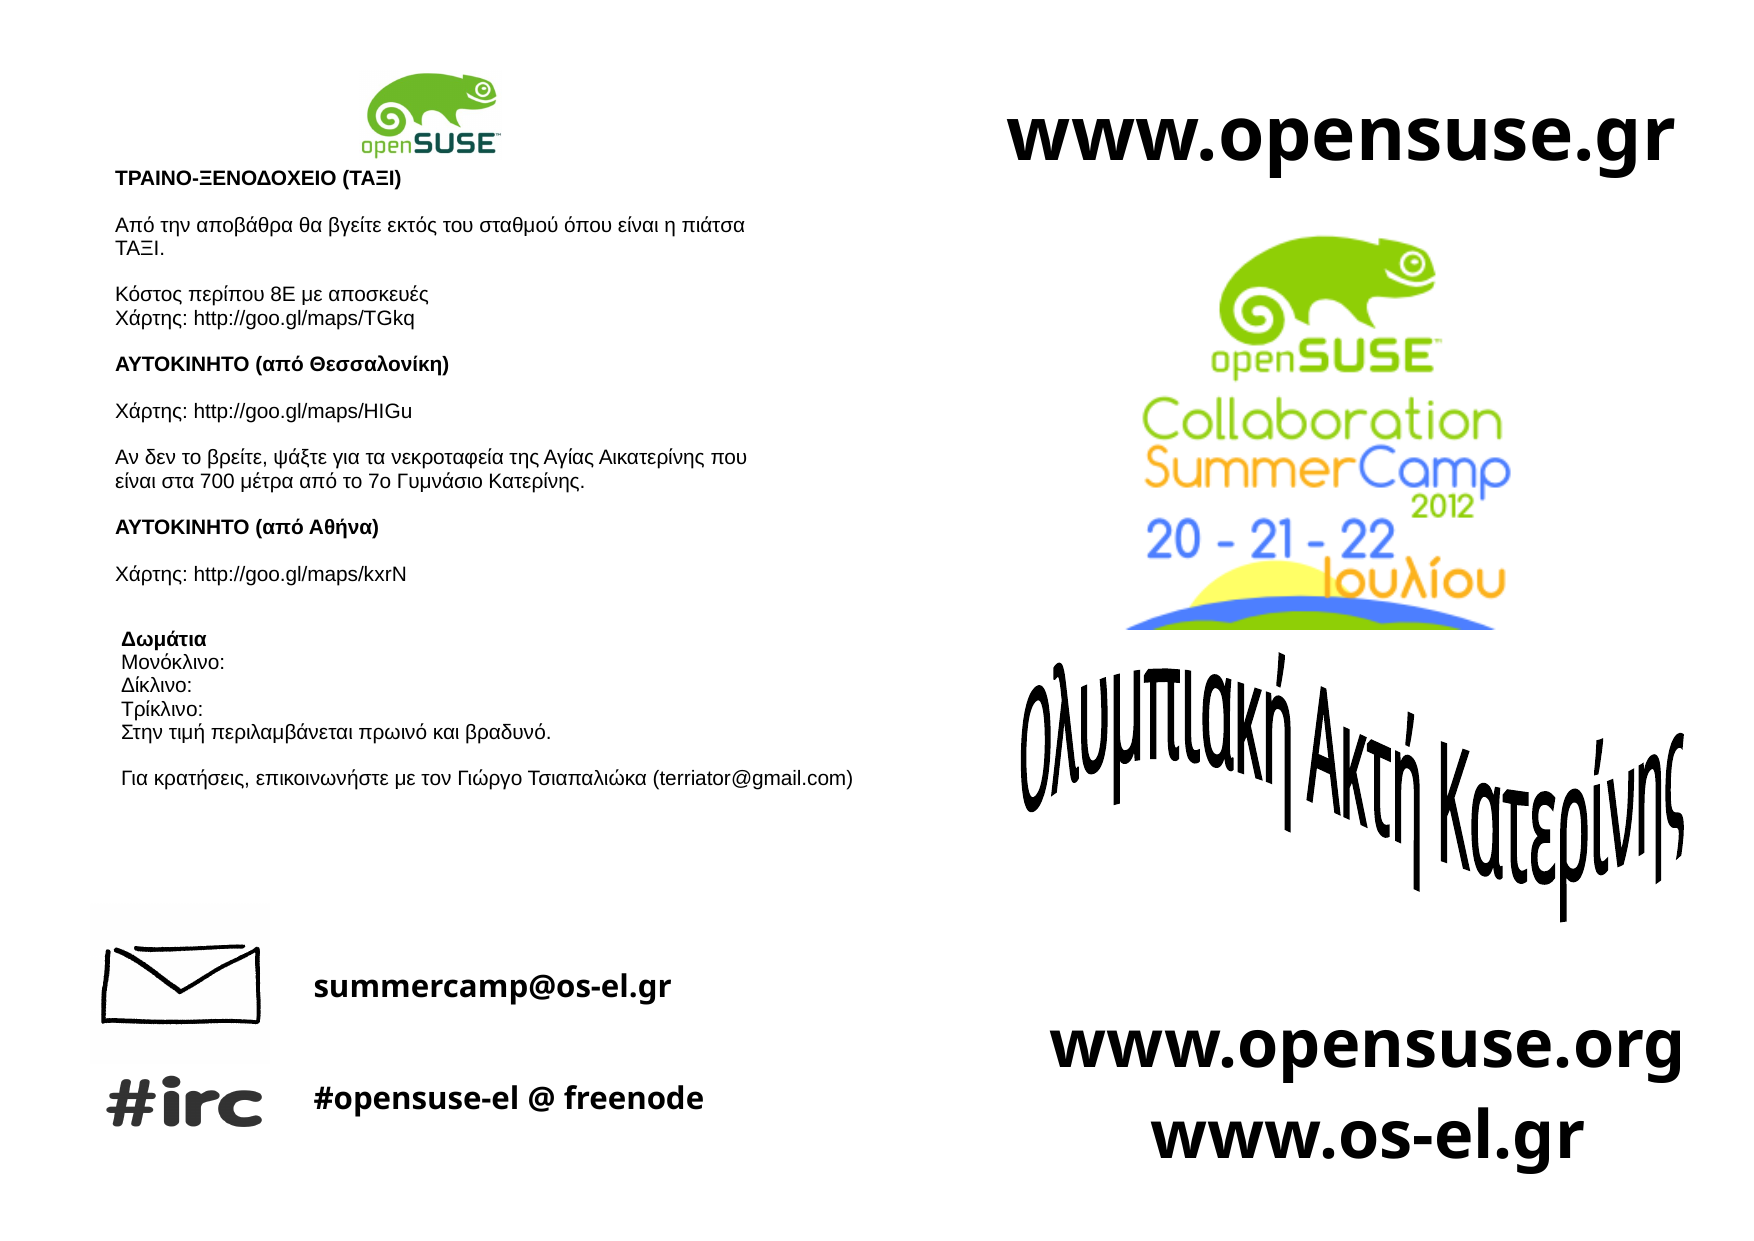

www.opensuse.gr
ΤΡΑΙΝΟ-ΞΕΝΟΔΟΧΕΙΟ (ΤΑΞΙ)
Από την αποβάθρα θα βγείτε εκτός του σταθμού όπου είναι η πιάτσα ΤΑΞΙ.
Κόστος περίπου 8Ε με αποσκευές
Χάρτης: http://goo.gl/maps/TGkq
ΑΥΤΟΚΙΝΗΤΟ (από Θεσσαλονίκη)
Χάρτης: http://goo.gl/maps/HIGu
Αν δεν το βρείτε, ψάξτε για τα νεκροταφεία της Αγίας Αικατερίνης που είναι στα 700 μέτρα από το 7ο Γυμνάσιο Κατερίνης.
ΑΥΤΟΚΙΝΗΤΟ (από Αθήνα)
Χάρτης: http://goo.gl/maps/kxrN
Δωμάτια
Μονόκλινο:
Δίκλινο:
Τρίκλινο:
Στην τιμή περιλαμβάνεται πρωινό και βραδυνό.
Για κρατήσεις, επικοινωνήστε με τον Γιώργο Τσιαπαλιώκα (terriator@gmail.com)
Ολυμπιακή Ακτή Κατερίνης
summercamp@os-el.gr
www.opensuse.org
www.os-el.gr
#opensuse-el @ freenode